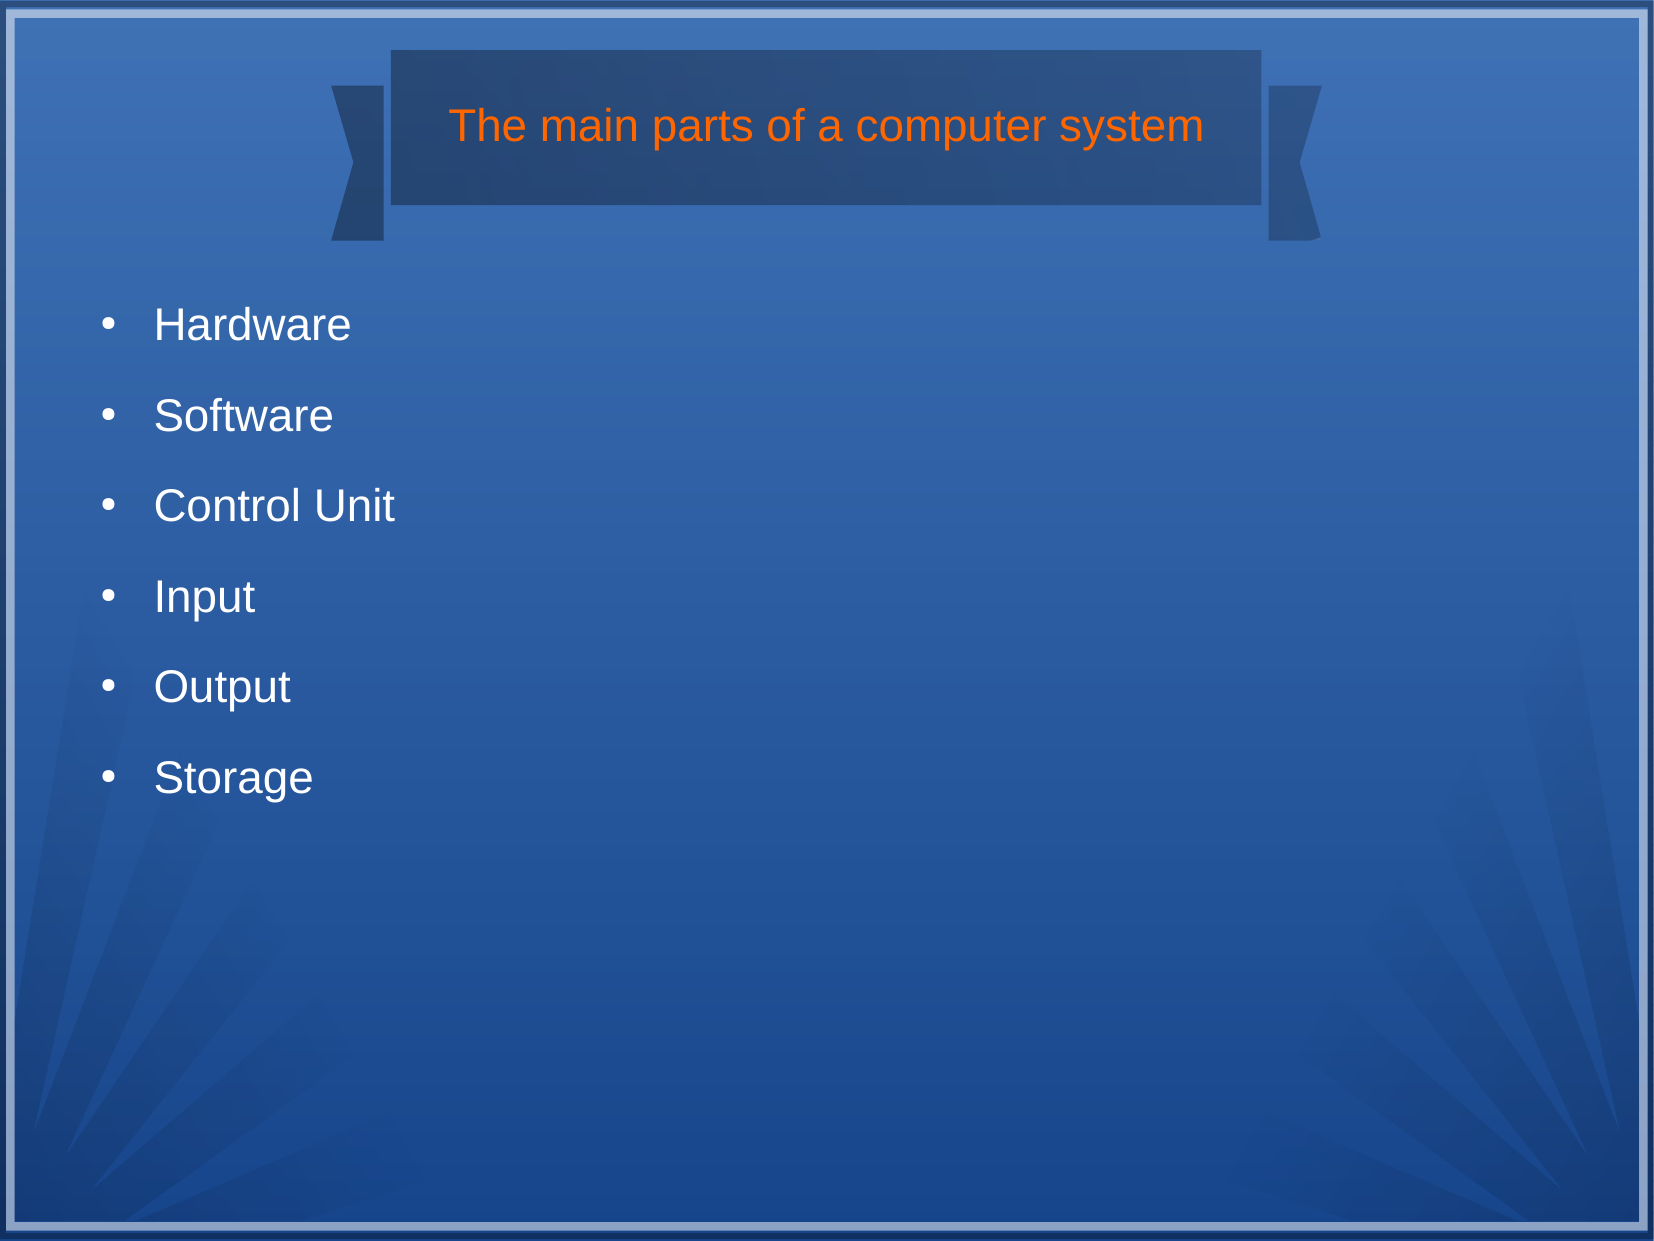

# The main parts of a computer system
Hardware
Software
Control Unit
Input
Output
Storage